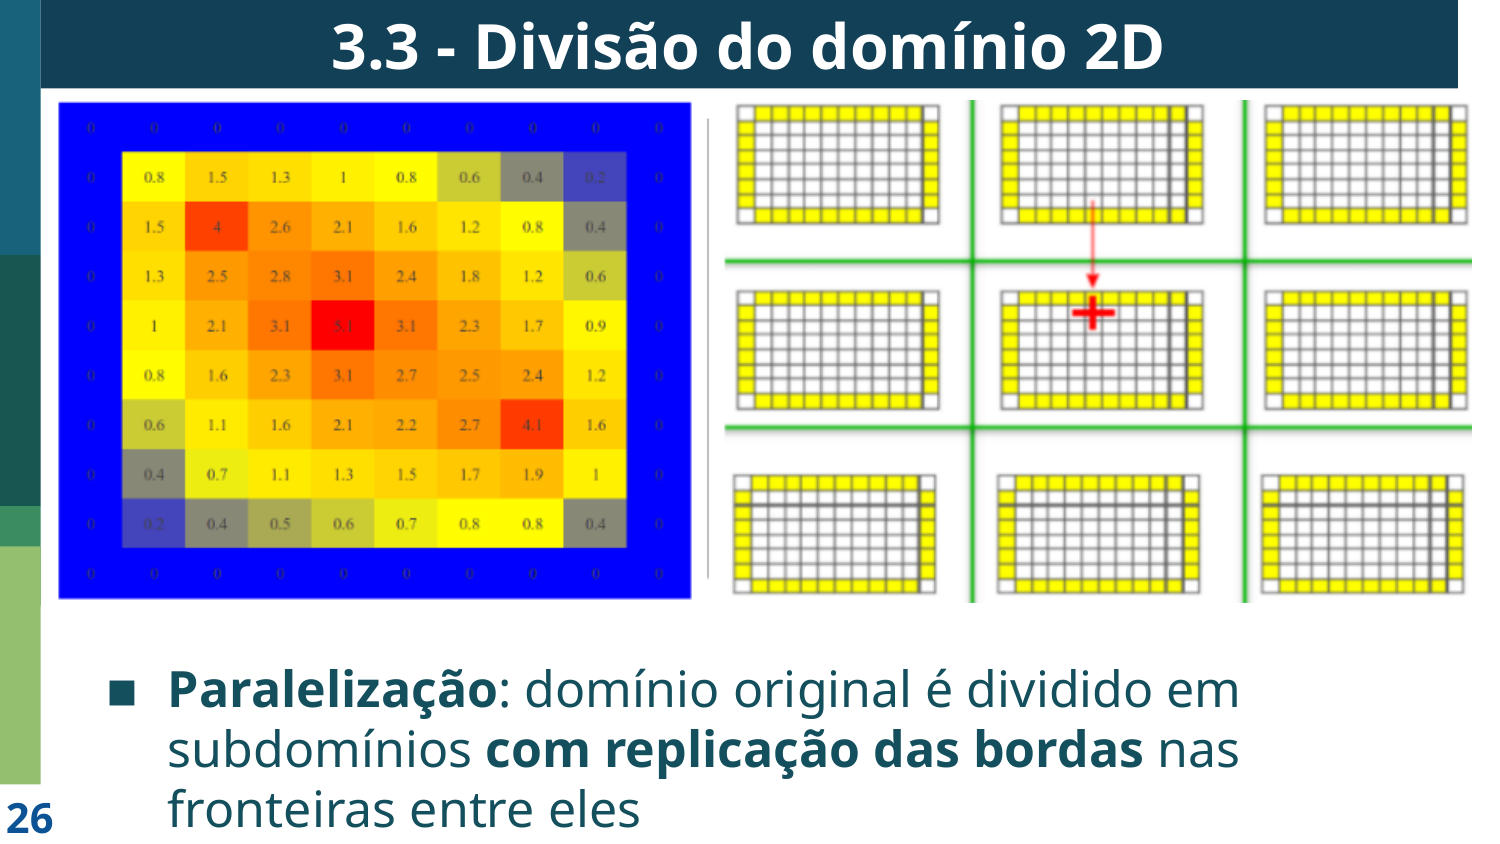

3.3 - Divisão do domínio 2D
# Paralelização: domínio original é dividido em subdomínios com replicação das bordas nas fronteiras entre eles